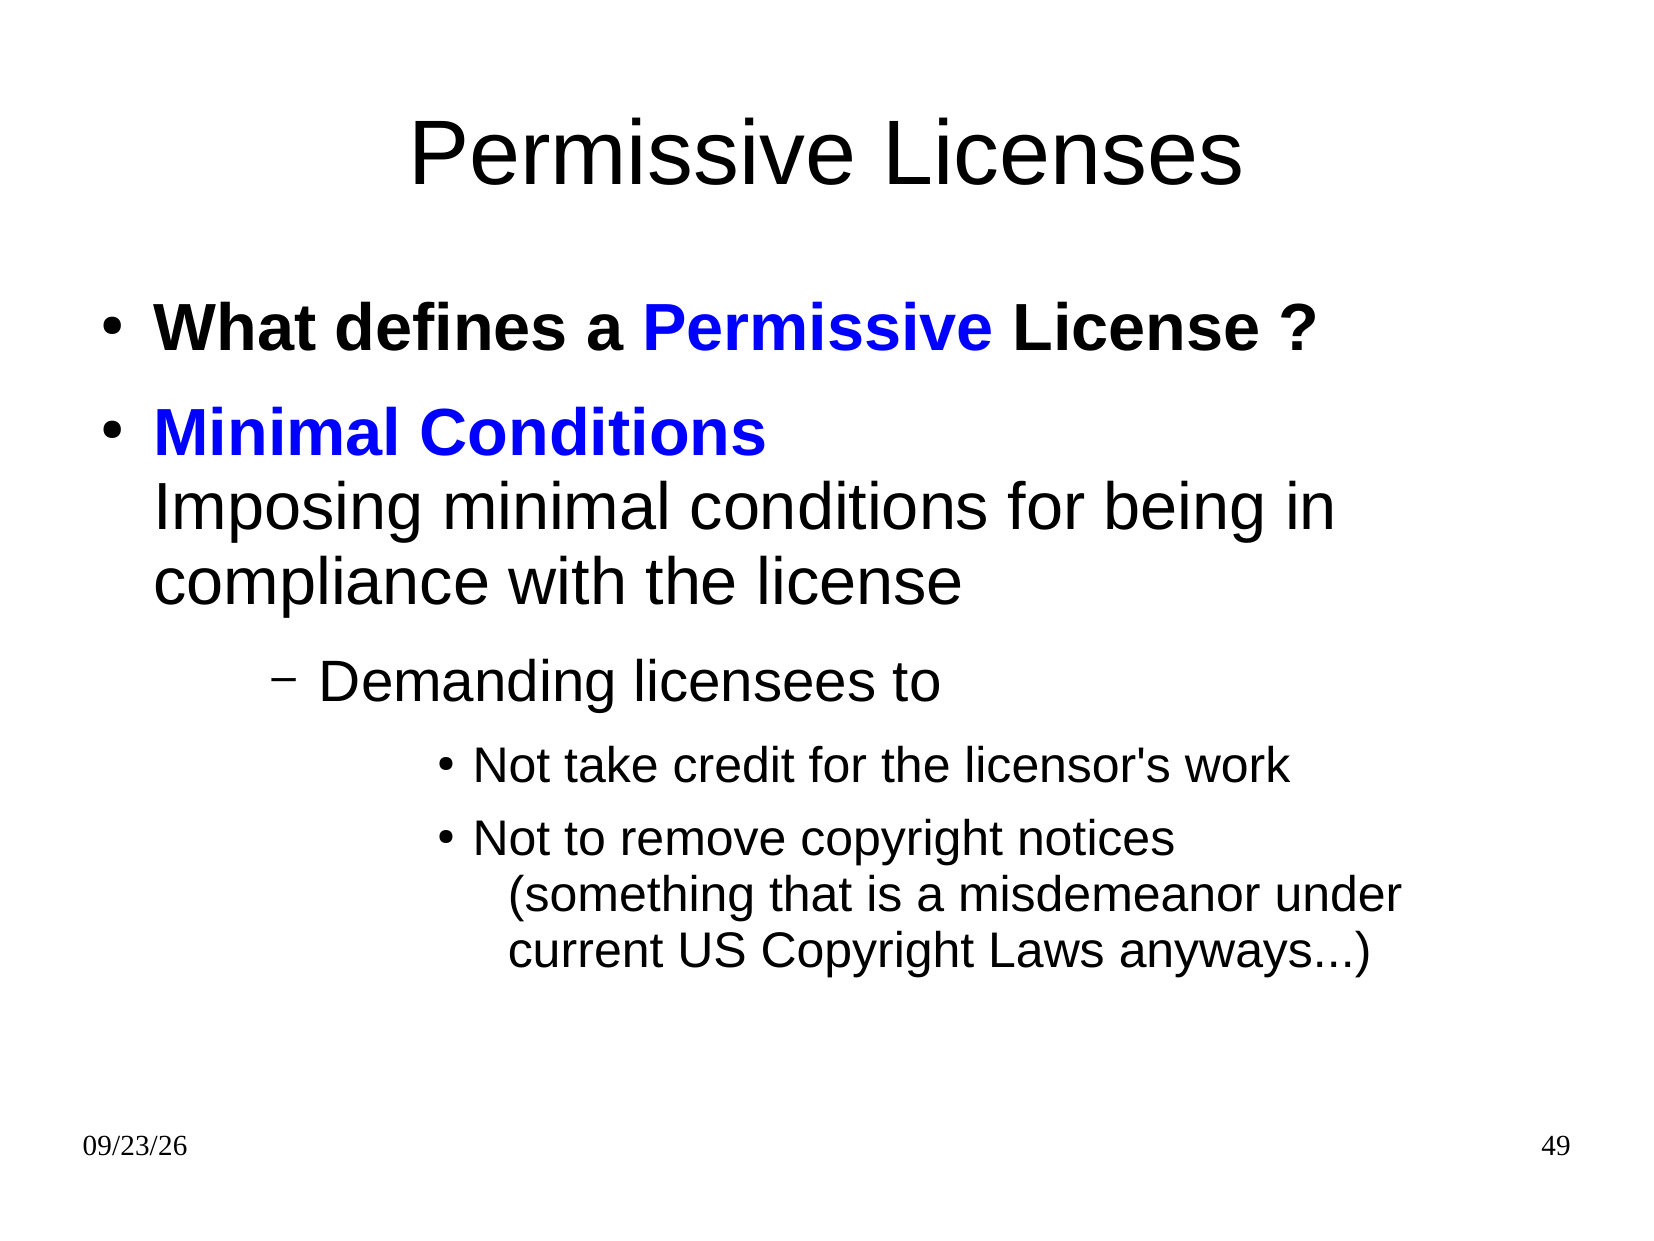

# Permissive Licenses
What defines a Permissive License ?
Minimal Conditions
Imposing minimal conditions for being in compliance with the license
Demanding licensees to
Not take credit for the licensor's work
Not to remove copyright notices
(something that is a misdemeanor under current US Copyright Laws anyways...)
49